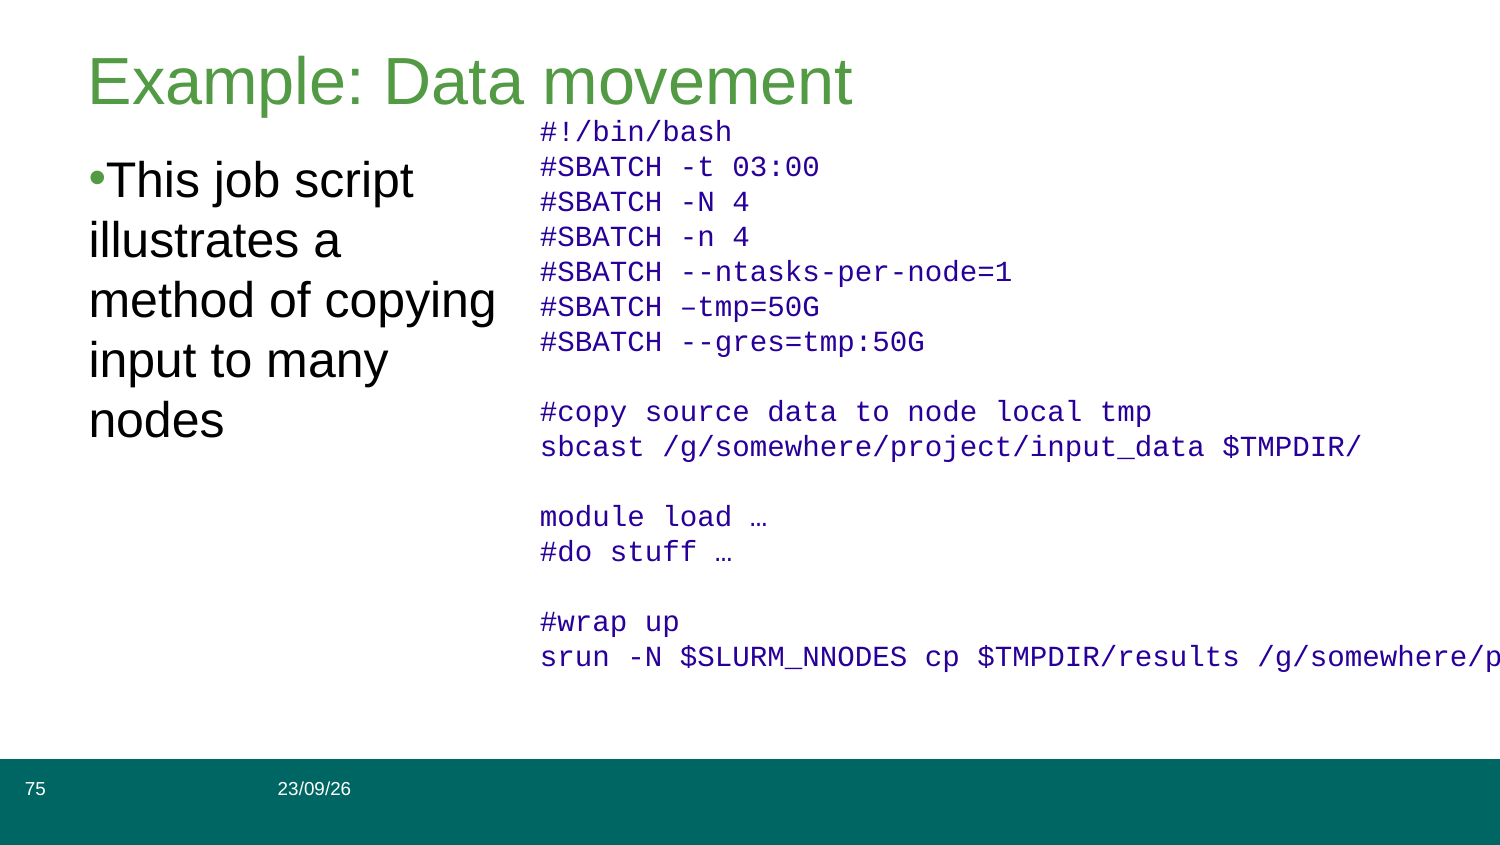

# Example: Data movement
#!/bin/bash
#SBATCH -t 03:00
#SBATCH -N 4
#SBATCH -n 4
#SBATCH --ntasks-per-node=1
#SBATCH –tmp=50G
#SBATCH --gres=tmp:50G
#copy source data to node local tmp
sbcast /g/somewhere/project/input_data $TMPDIR/
module load …
#do stuff …
#wrap up
srun -N $SLURM_NNODES cp $TMPDIR/results /g/somewhere/project/output_results
This job script illustrates a method of copying input to many nodes